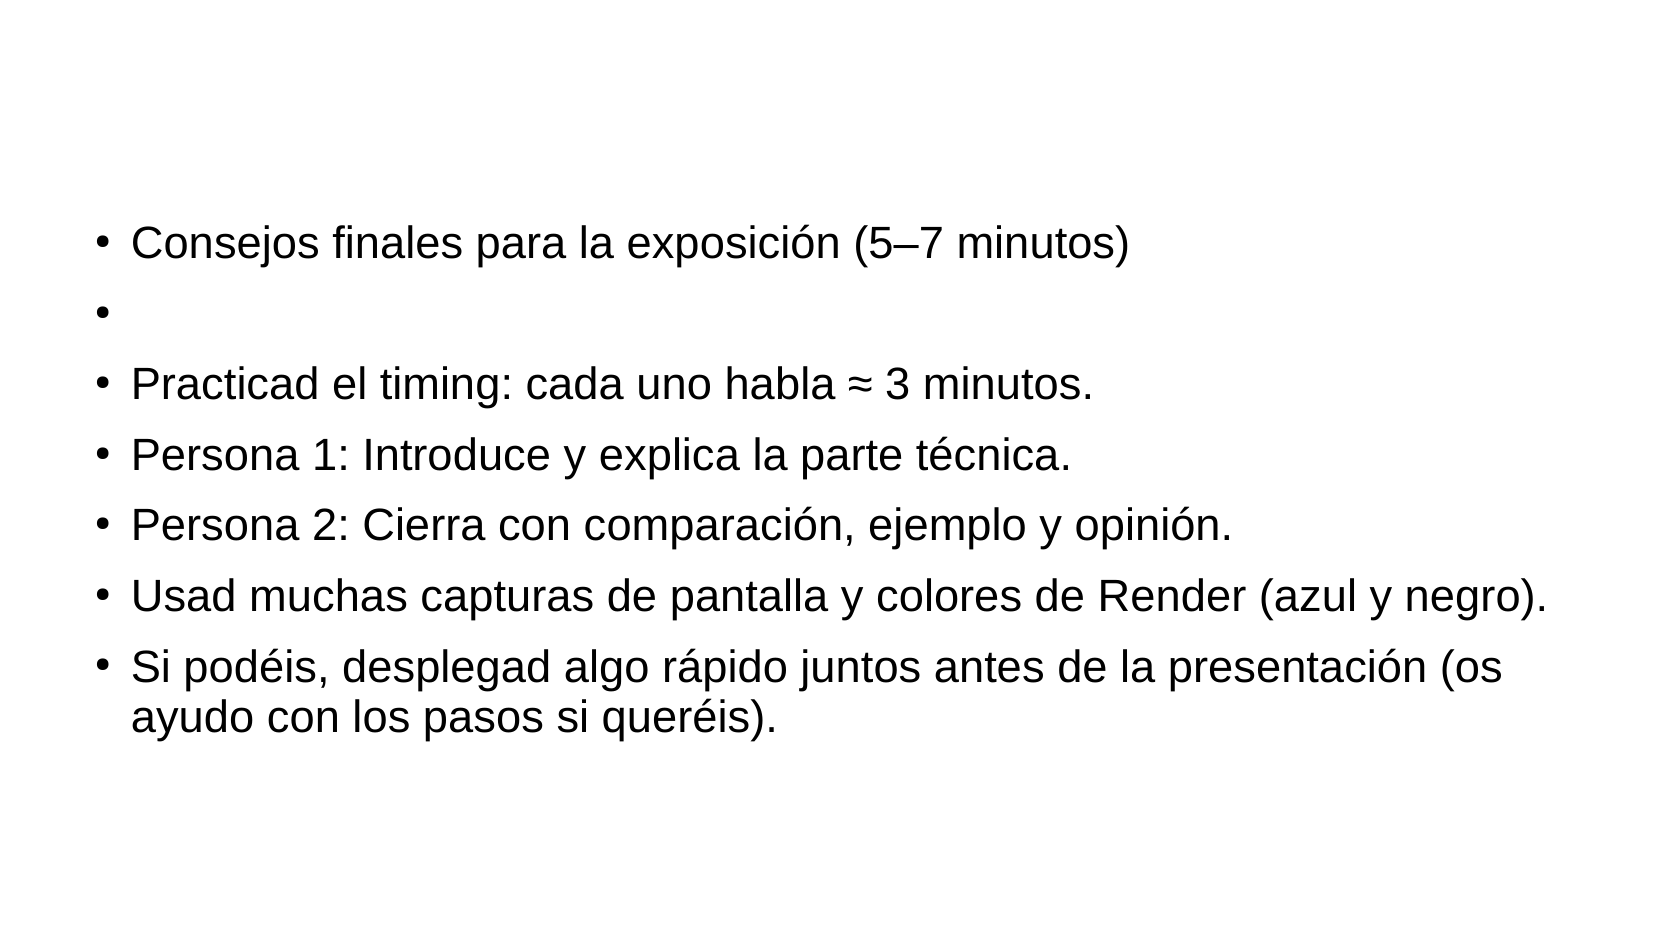

#
Consejos finales para la exposición (5–7 minutos)
Practicad el timing: cada uno habla ≈ 3 minutos.
Persona 1: Introduce y explica la parte técnica.
Persona 2: Cierra con comparación, ejemplo y opinión.
Usad muchas capturas de pantalla y colores de Render (azul y negro).
Si podéis, desplegad algo rápido juntos antes de la presentación (os ayudo con los pasos si queréis).